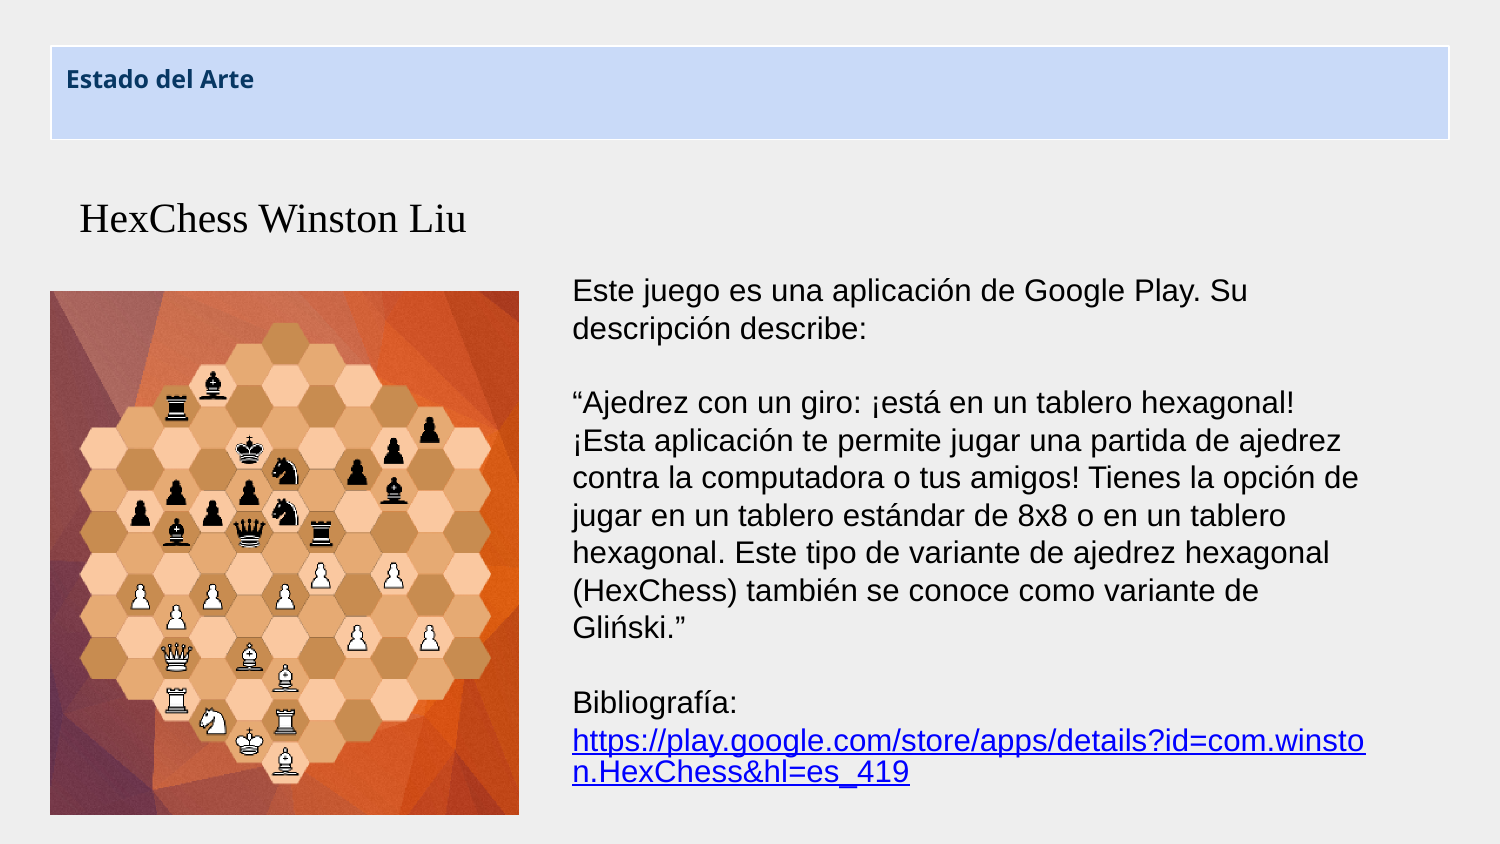

Estado del Arte
HexChess Winston Liu
Este juego es una aplicación de Google Play. Su descripción describe:
“Ajedrez con un giro: ¡está en un tablero hexagonal! ¡Esta aplicación te permite jugar una partida de ajedrez contra la computadora o tus amigos! Tienes la opción de jugar en un tablero estándar de 8x8 o en un tablero hexagonal. Este tipo de variante de ajedrez hexagonal (HexChess) también se conoce como variante de Gliński.”
Bibliografía:
https://play.google.com/store/apps/details?id=com.winston.HexChess&hl=es_419